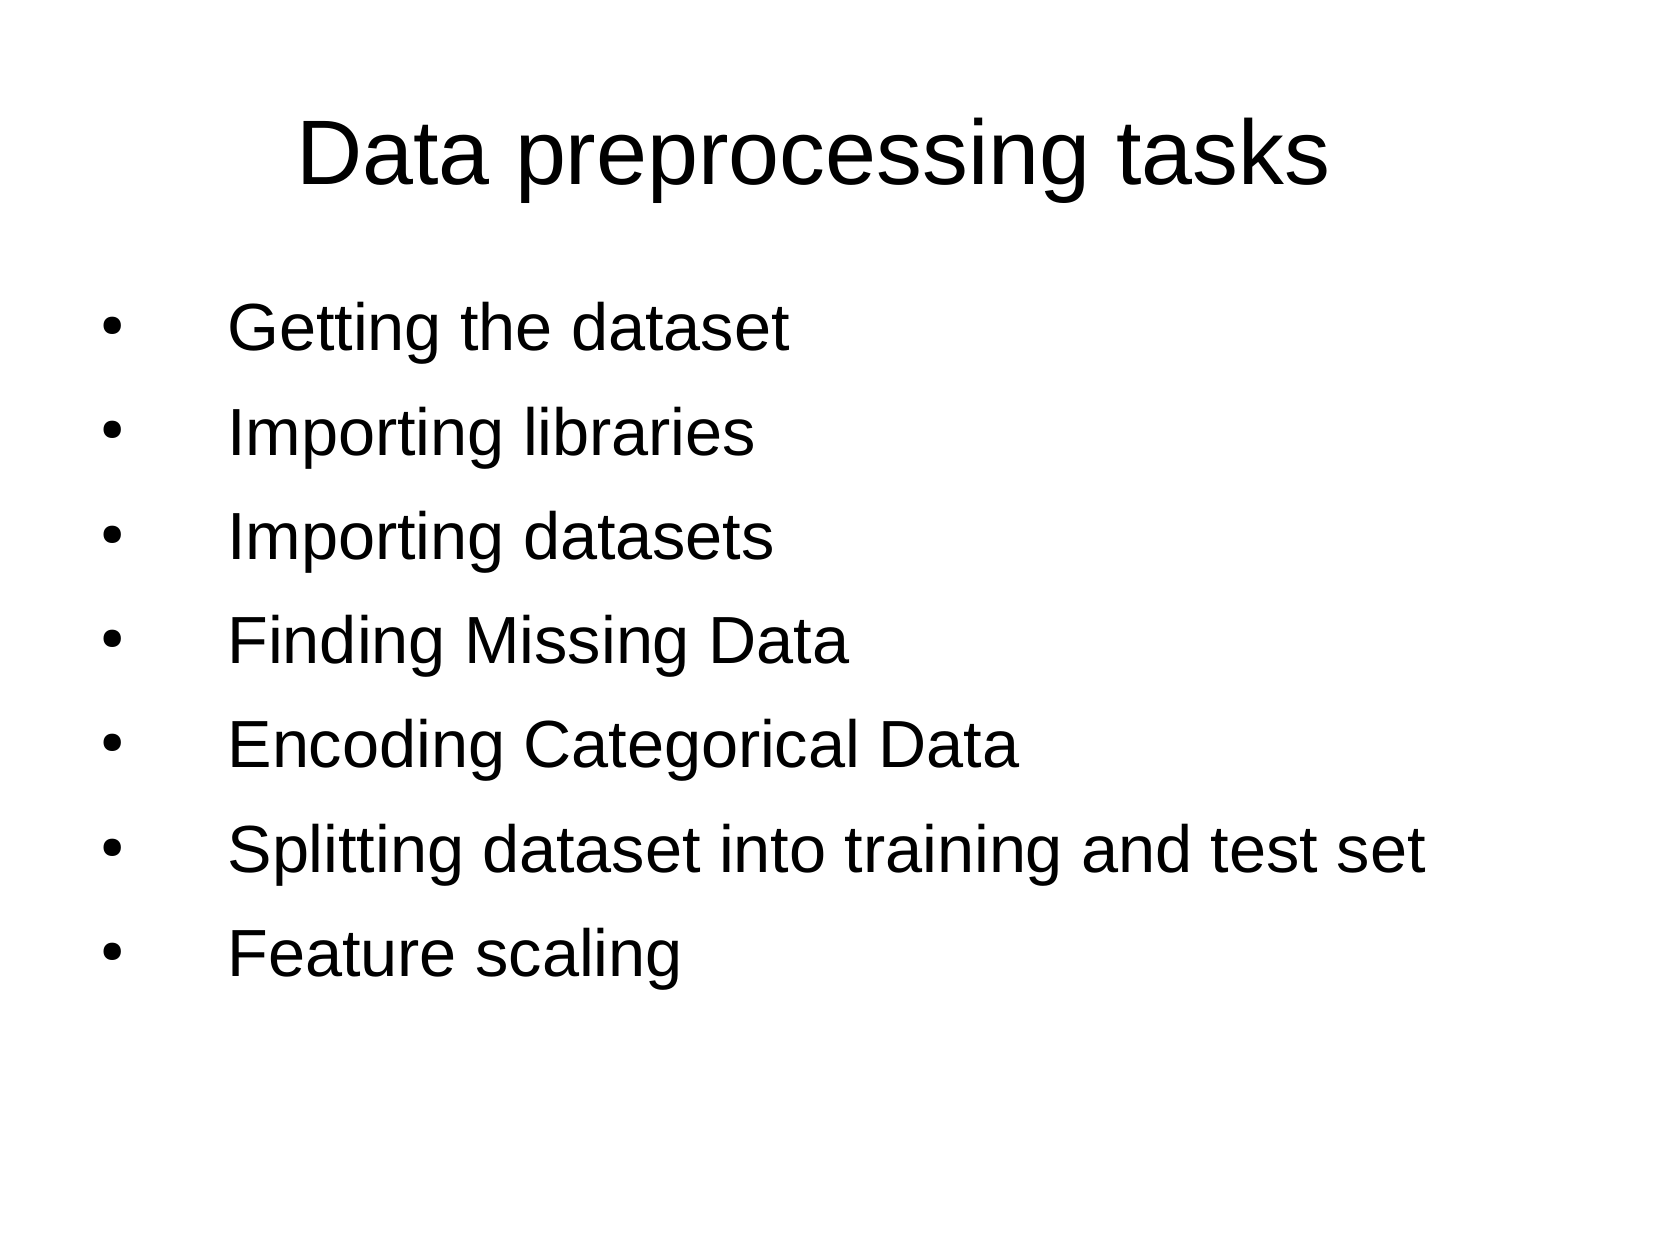

# Data preprocessing tasks
 Getting the dataset
 Importing libraries
 Importing datasets
 Finding Missing Data
 Encoding Categorical Data
 Splitting dataset into training and test set
 Feature scaling